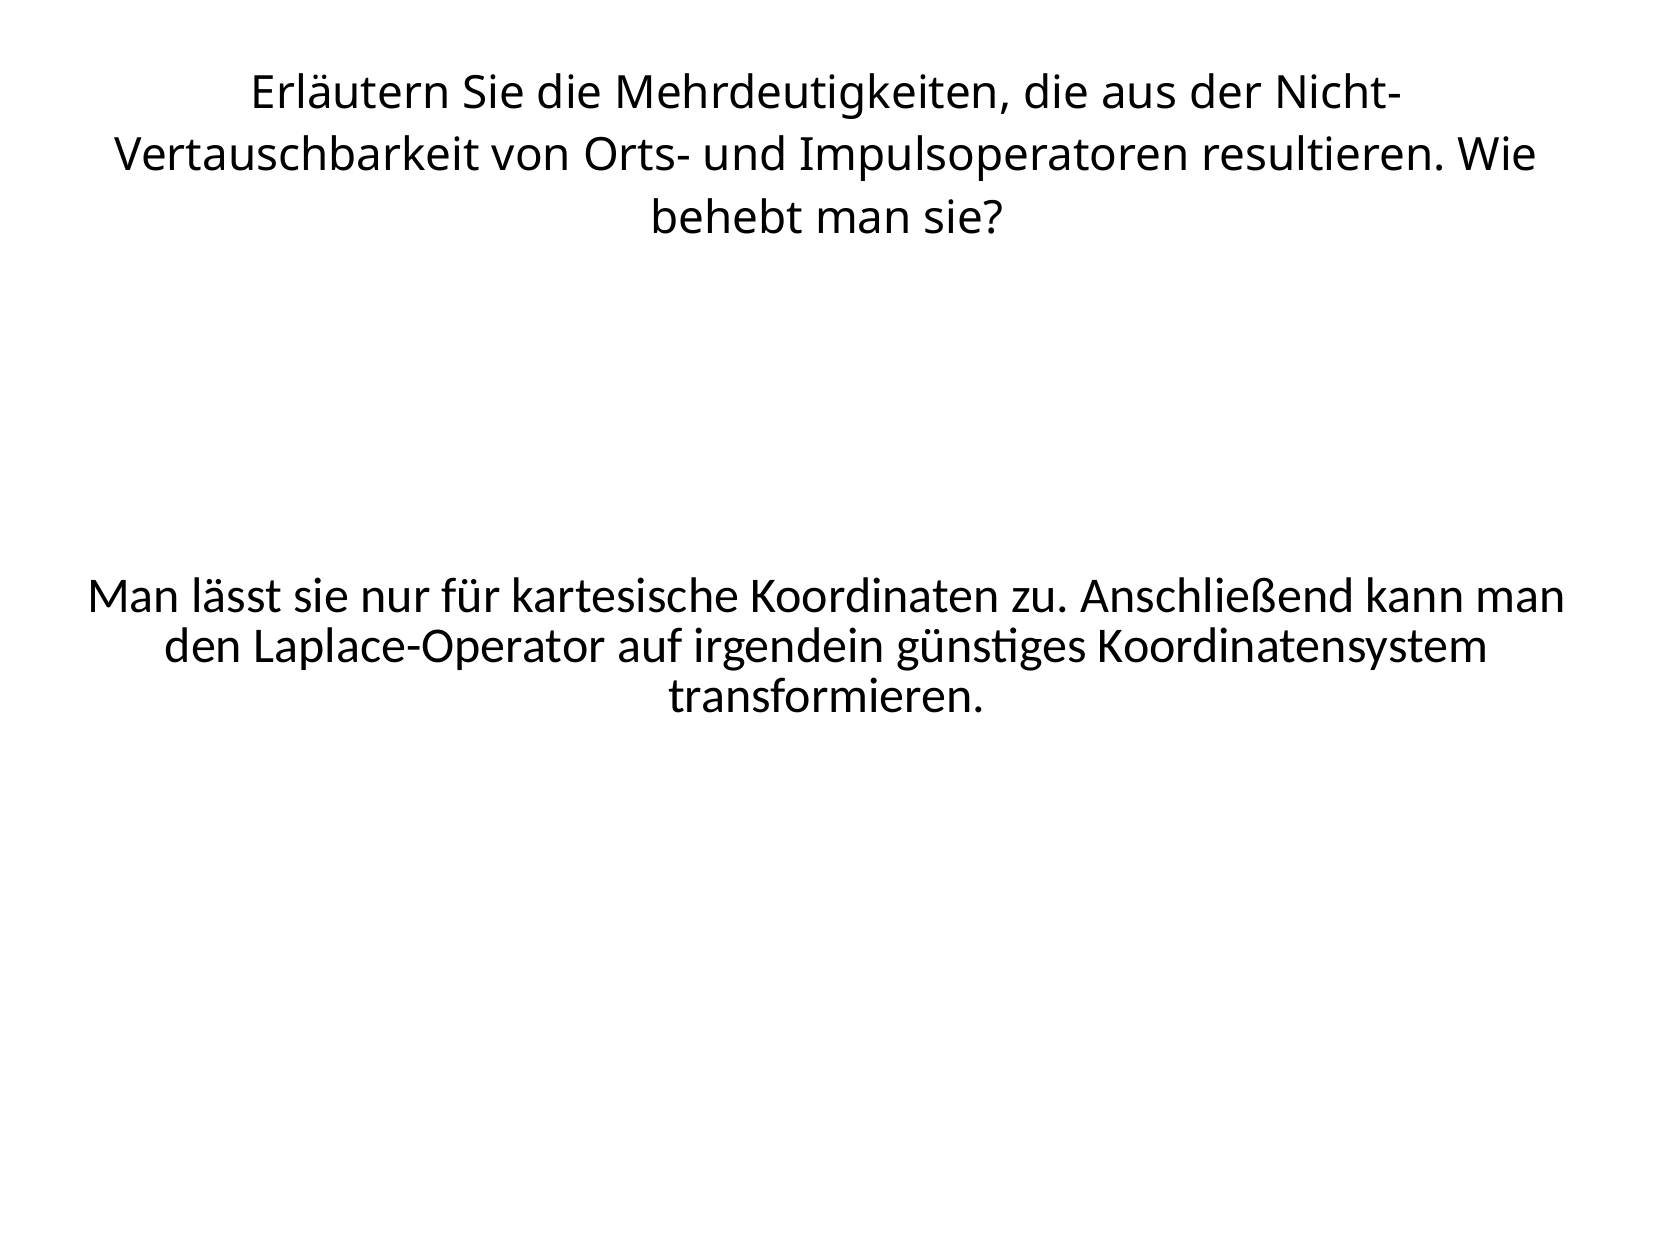

# Erläutern Sie die Mehrdeutigkeiten, die aus der Nicht-Vertauschbarkeit von Orts- und Impulsoperatoren resultieren. Wie behebt man sie?
Man lässt sie nur für kartesische Koordinaten zu. Anschließend kann man den Laplace-Operator auf irgendein günstiges Koordinatensystem transformieren.